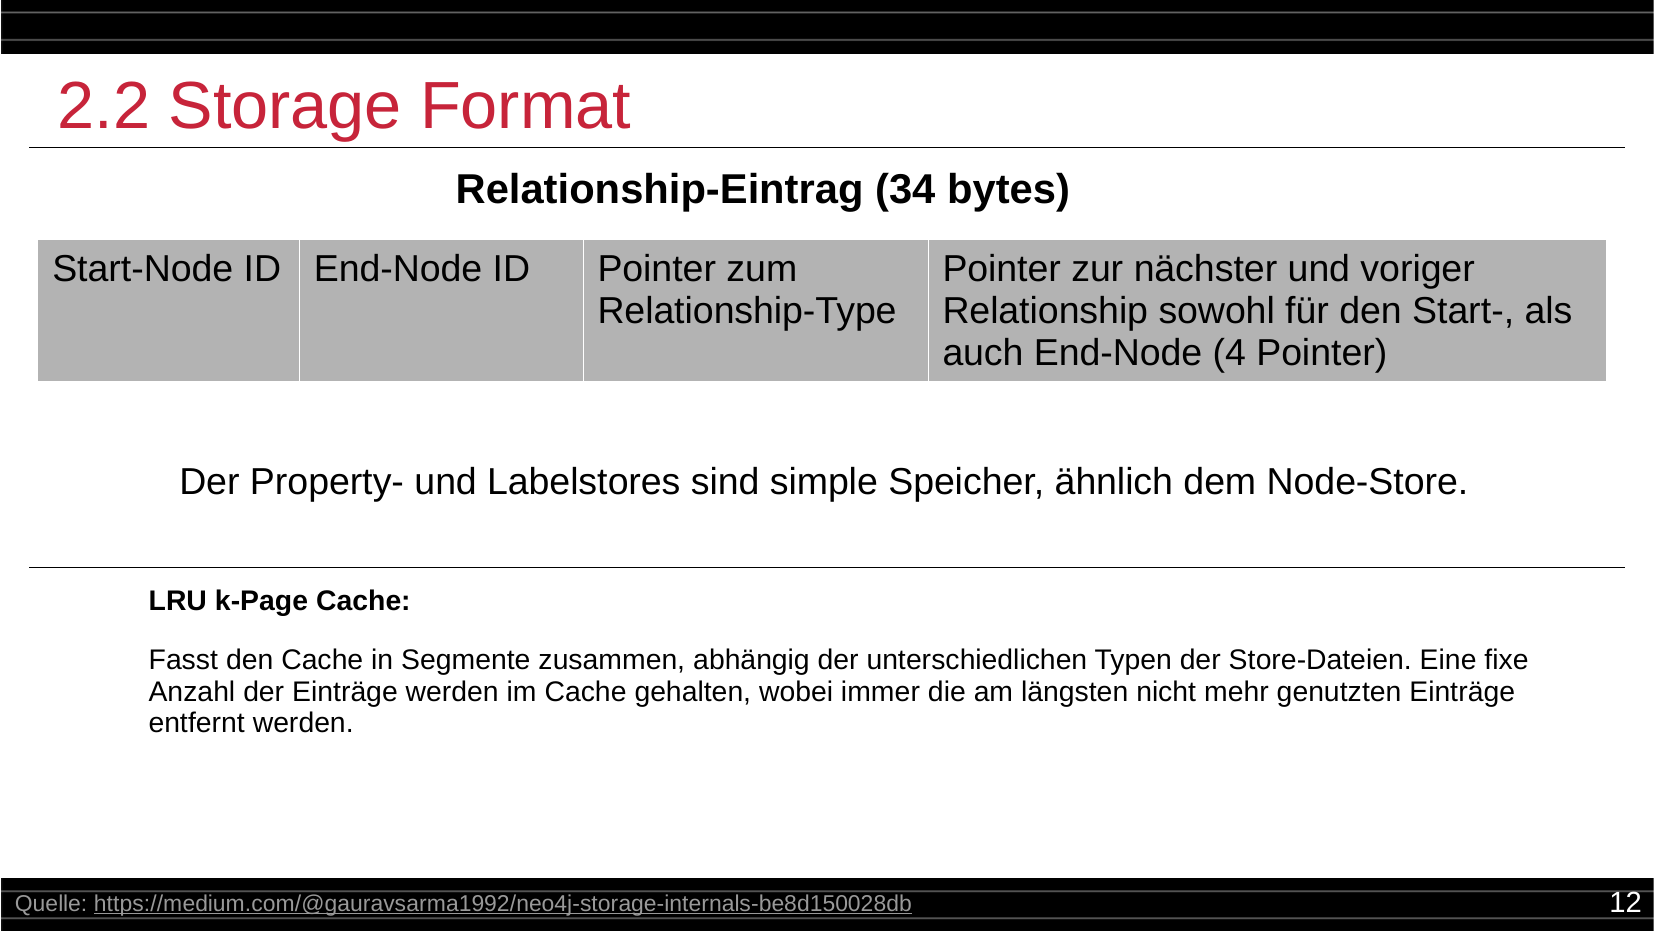

2.2 Storage Format
Relationship-Eintrag (34 bytes)
| Start-Node ID | End-Node ID | Pointer zum Relationship-Type | Pointer zur nächster und voriger Relationship sowohl für den Start-, als auch End-Node (4 Pointer) |
| --- | --- | --- | --- |
Der Property- und Labelstores sind simple Speicher, ähnlich dem Node-Store.
# LRU k-Page Cache:
Fasst den Cache in Segmente zusammen, abhängig der unterschiedlichen Typen der Store-Dateien. Eine fixe
Anzahl der Einträge werden im Cache gehalten, wobei immer die am längsten nicht mehr genutzten Einträge entfernt werden.
Quelle: https://medium.com/@gauravsarma1992/neo4j-storage-internals-be8d150028db